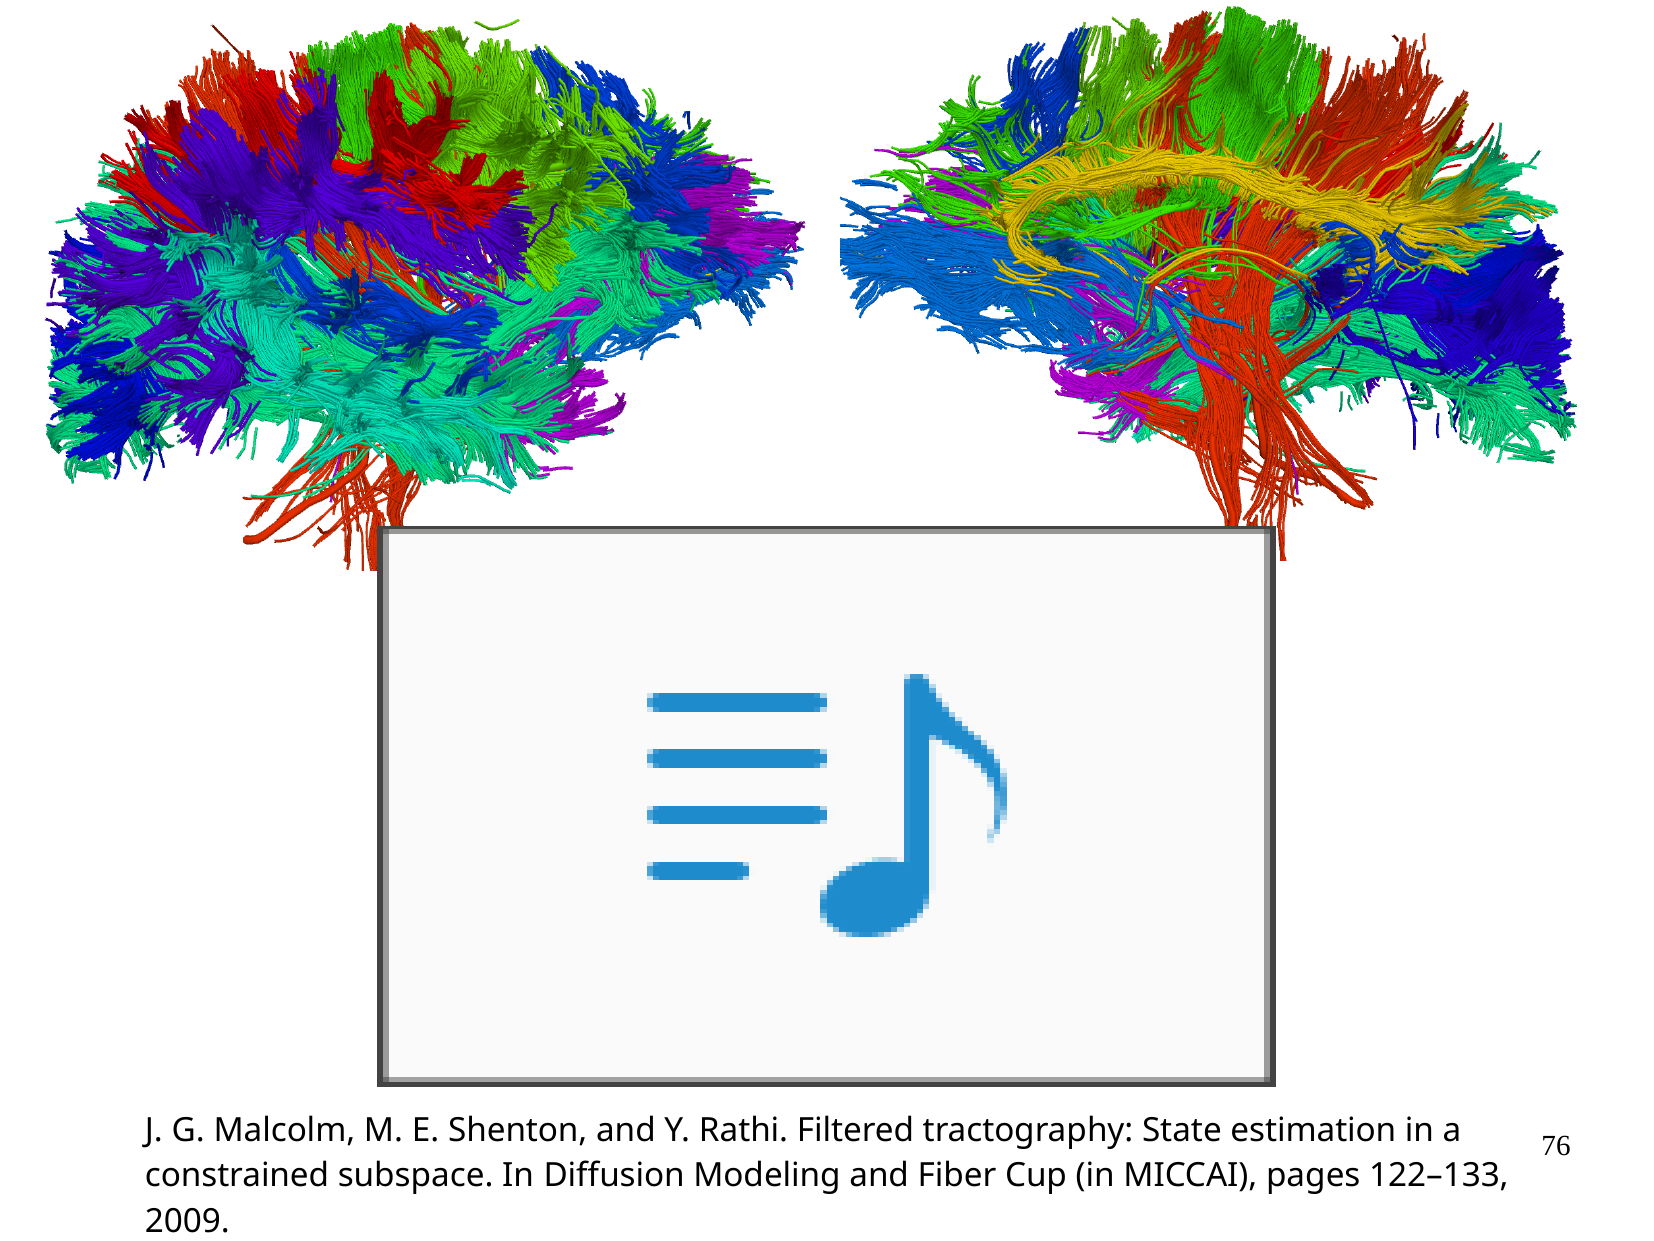

J. G. Malcolm, M. E. Shenton, and Y. Rathi. Filtered tractography: State estimation in a constrained subspace. In Diffusion Modeling and Fiber Cup (in MICCAI), pages 122–133, 2009.
76